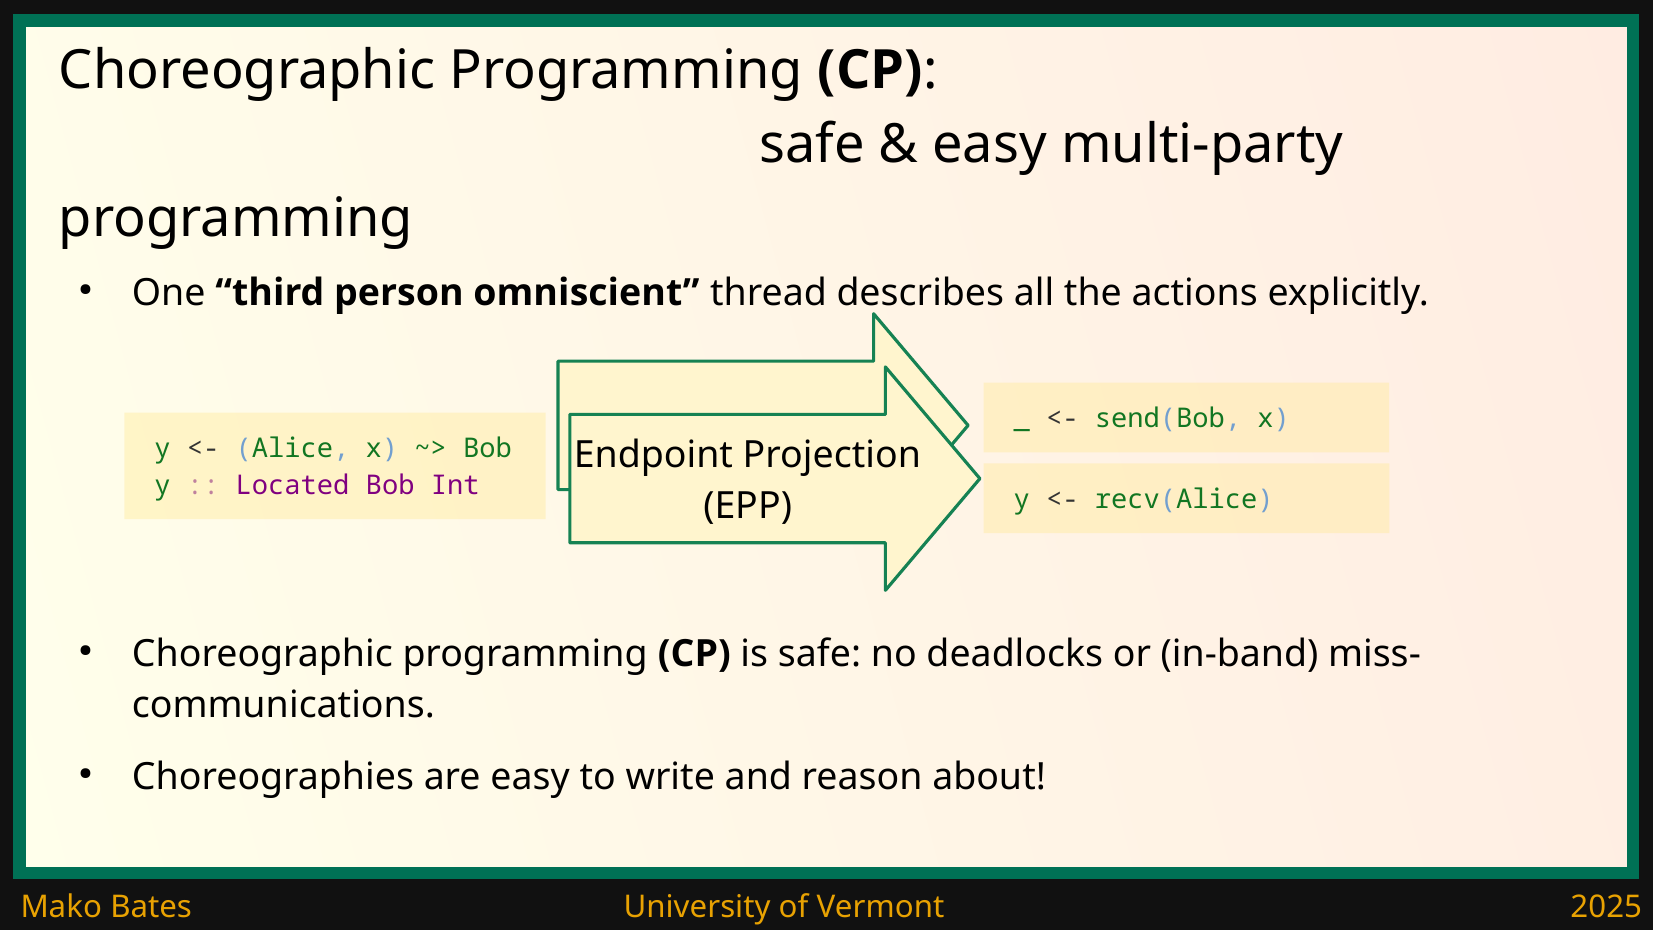

# Choreographic Programming (CP): safe & easy multi-party programming
One “third person omniscient” thread describes all the actions explicitly.
Choreographic programming (CP) is safe: no deadlocks or (in-band) miss-communications.
Choreographies are easy to write and reason about!
Endpoint Projection
(EPP)
_ <- send(Bob, x)
y <- (Alice, x) ~> Bob
y :: Located Bob Int
y <- recv(Alice)